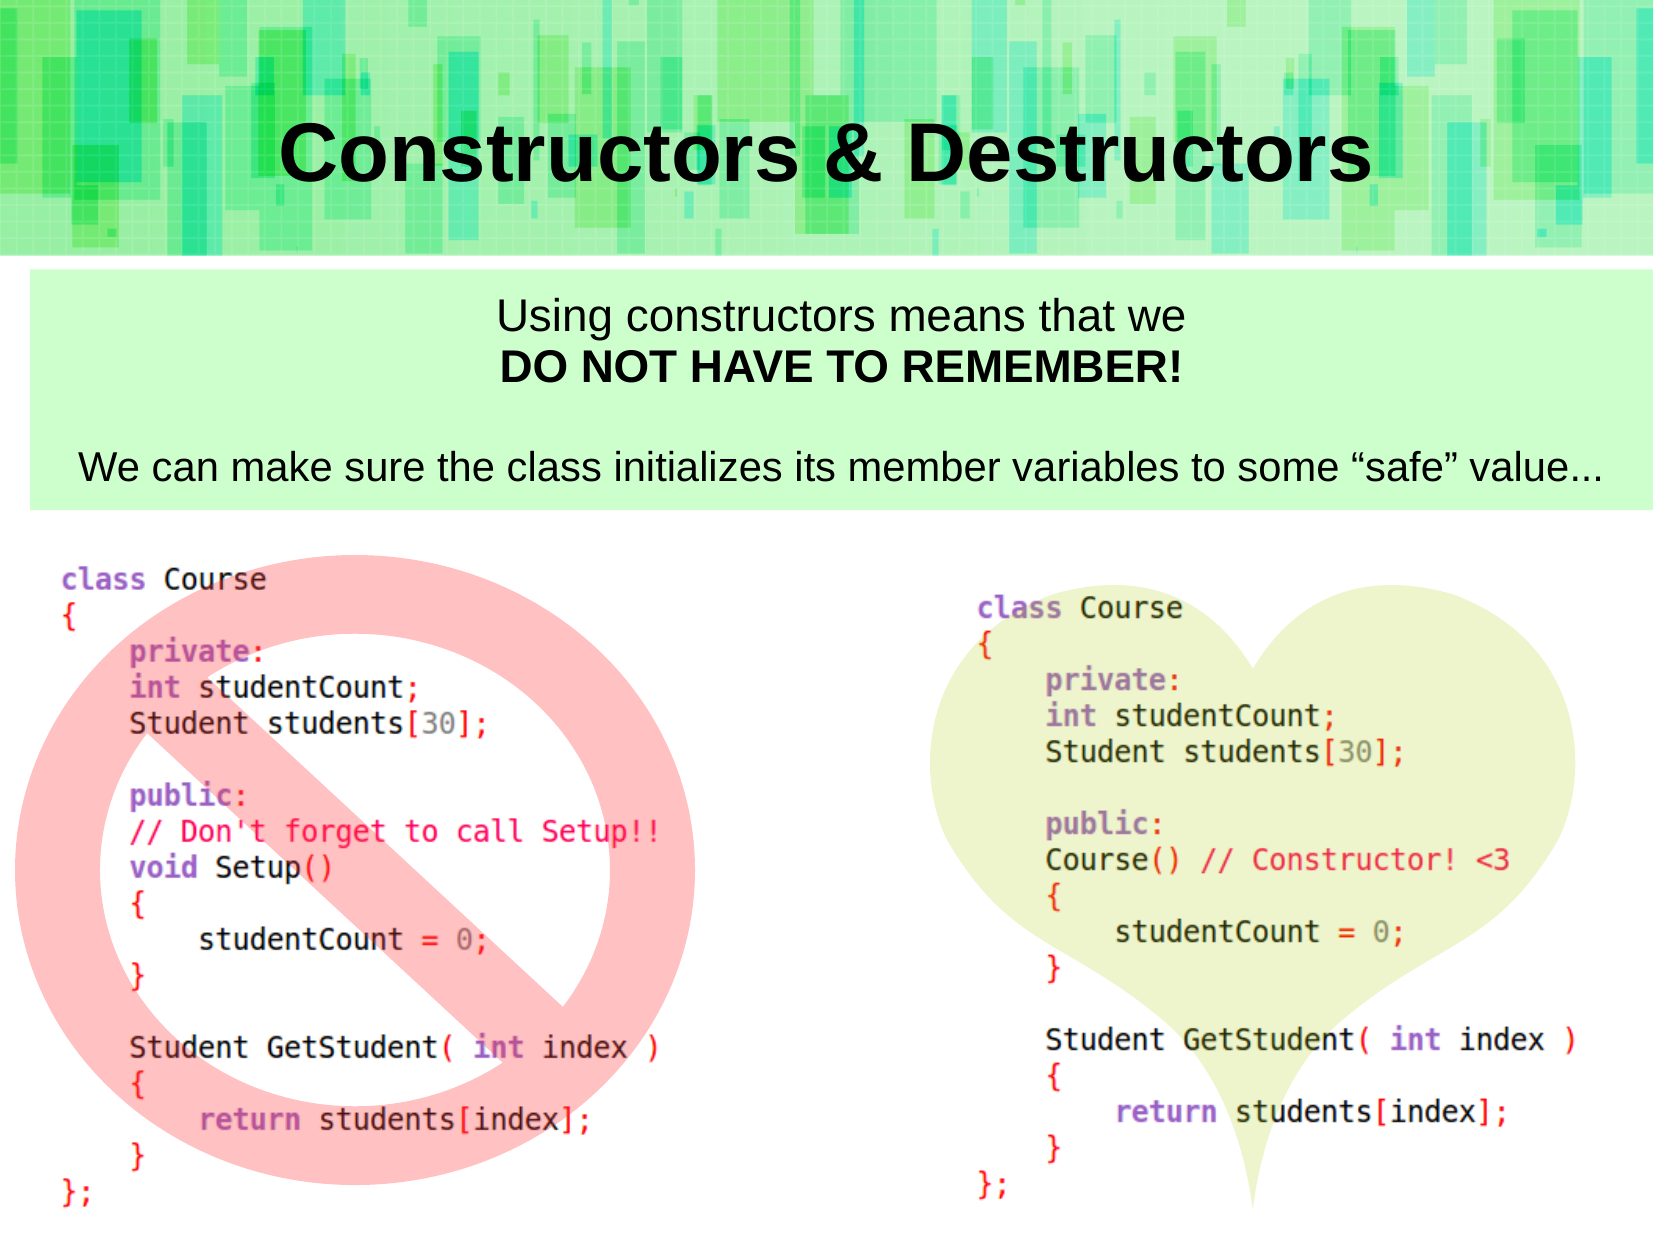

# Constructors & Destructors
Using constructors means that we
DO NOT HAVE TO REMEMBER!
We can make sure the class initializes its member variables to some “safe” value...